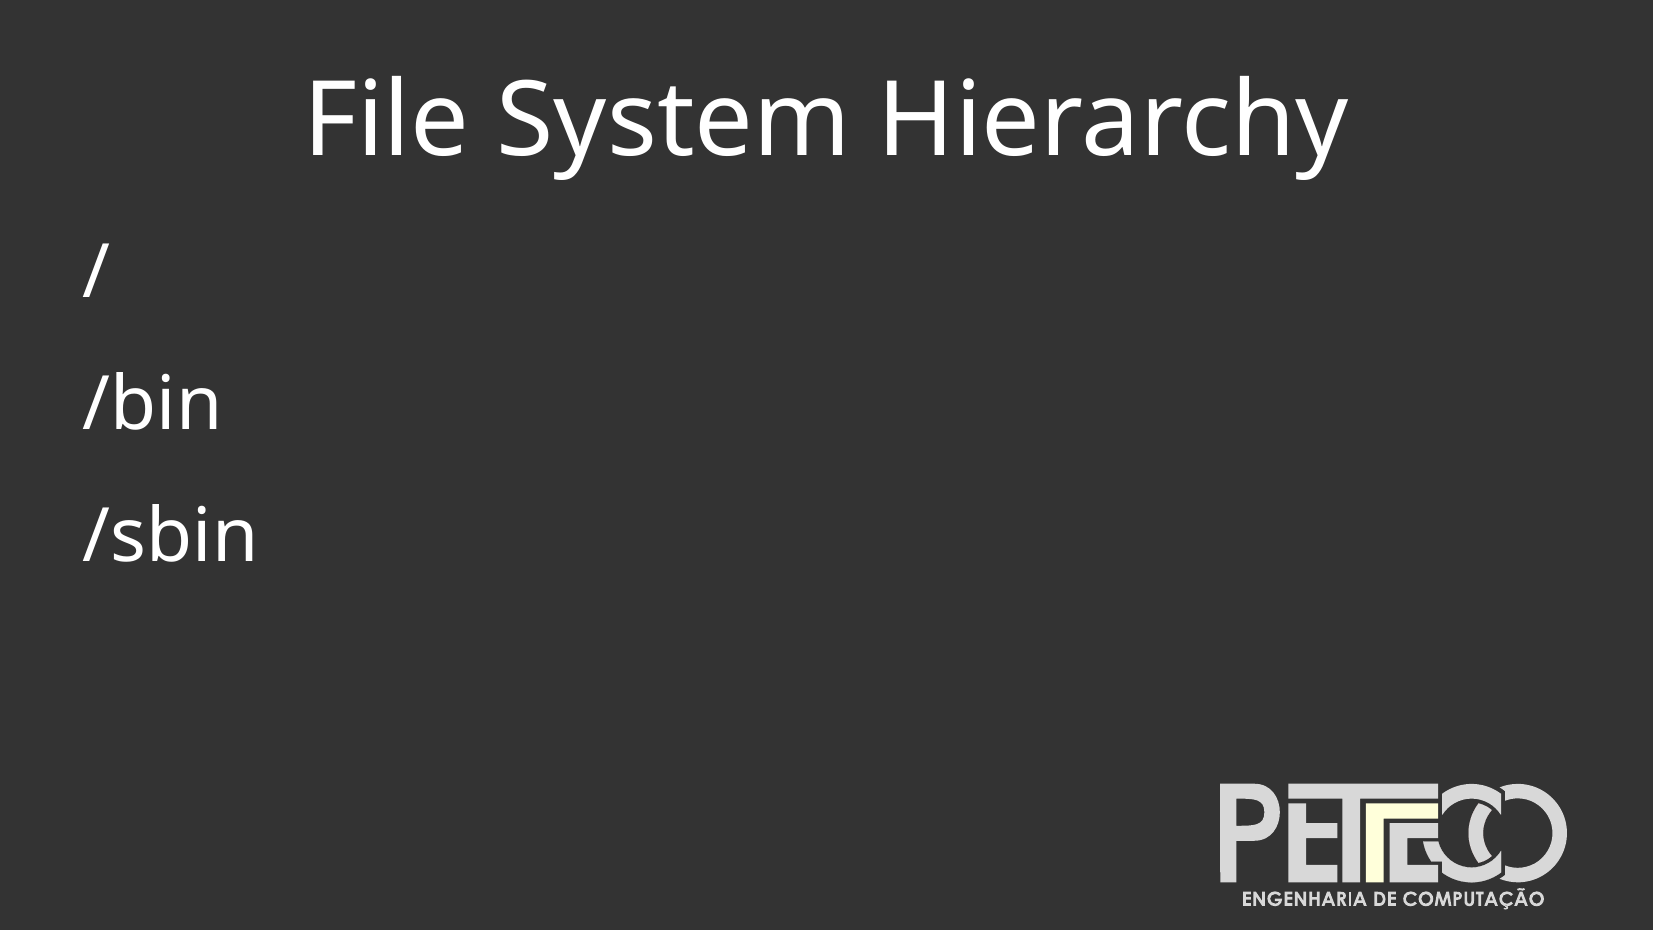

# File System Hierarchy
/
/bin
/sbin